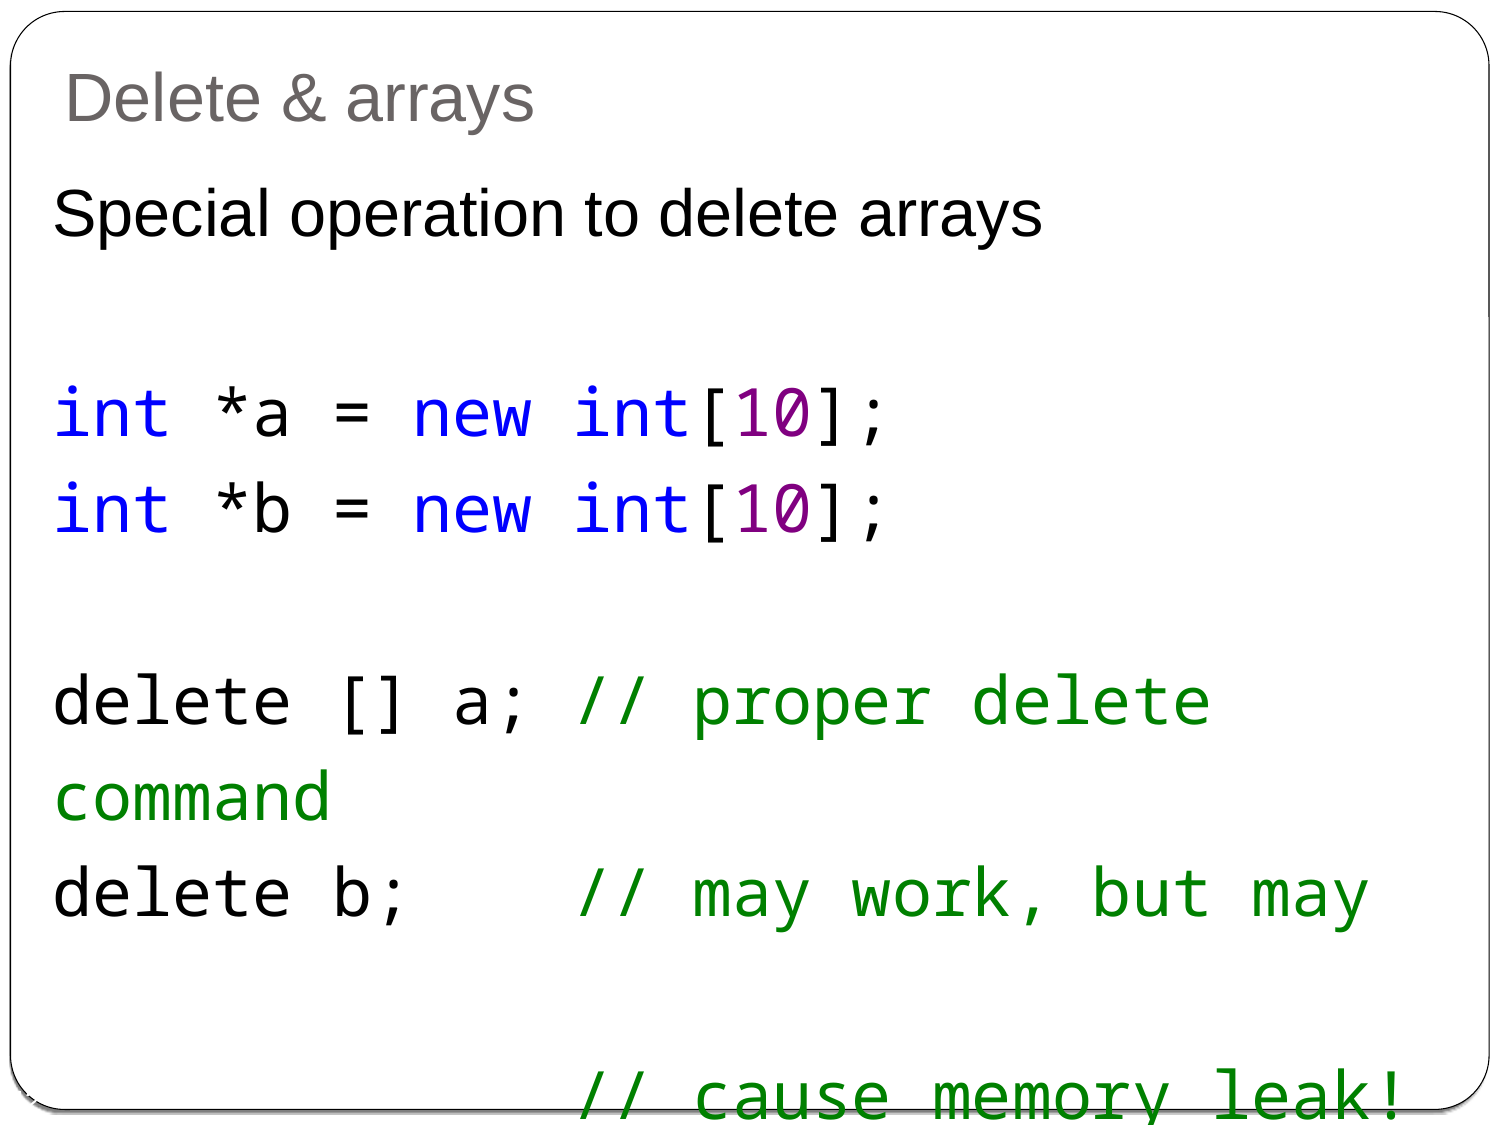

# Delete & arrays
Special operation to delete arrays
int *a = new int[10];
int *b = new int[10];
delete [] a; // proper delete command
delete b; // may work, but may
 // cause memory leak!